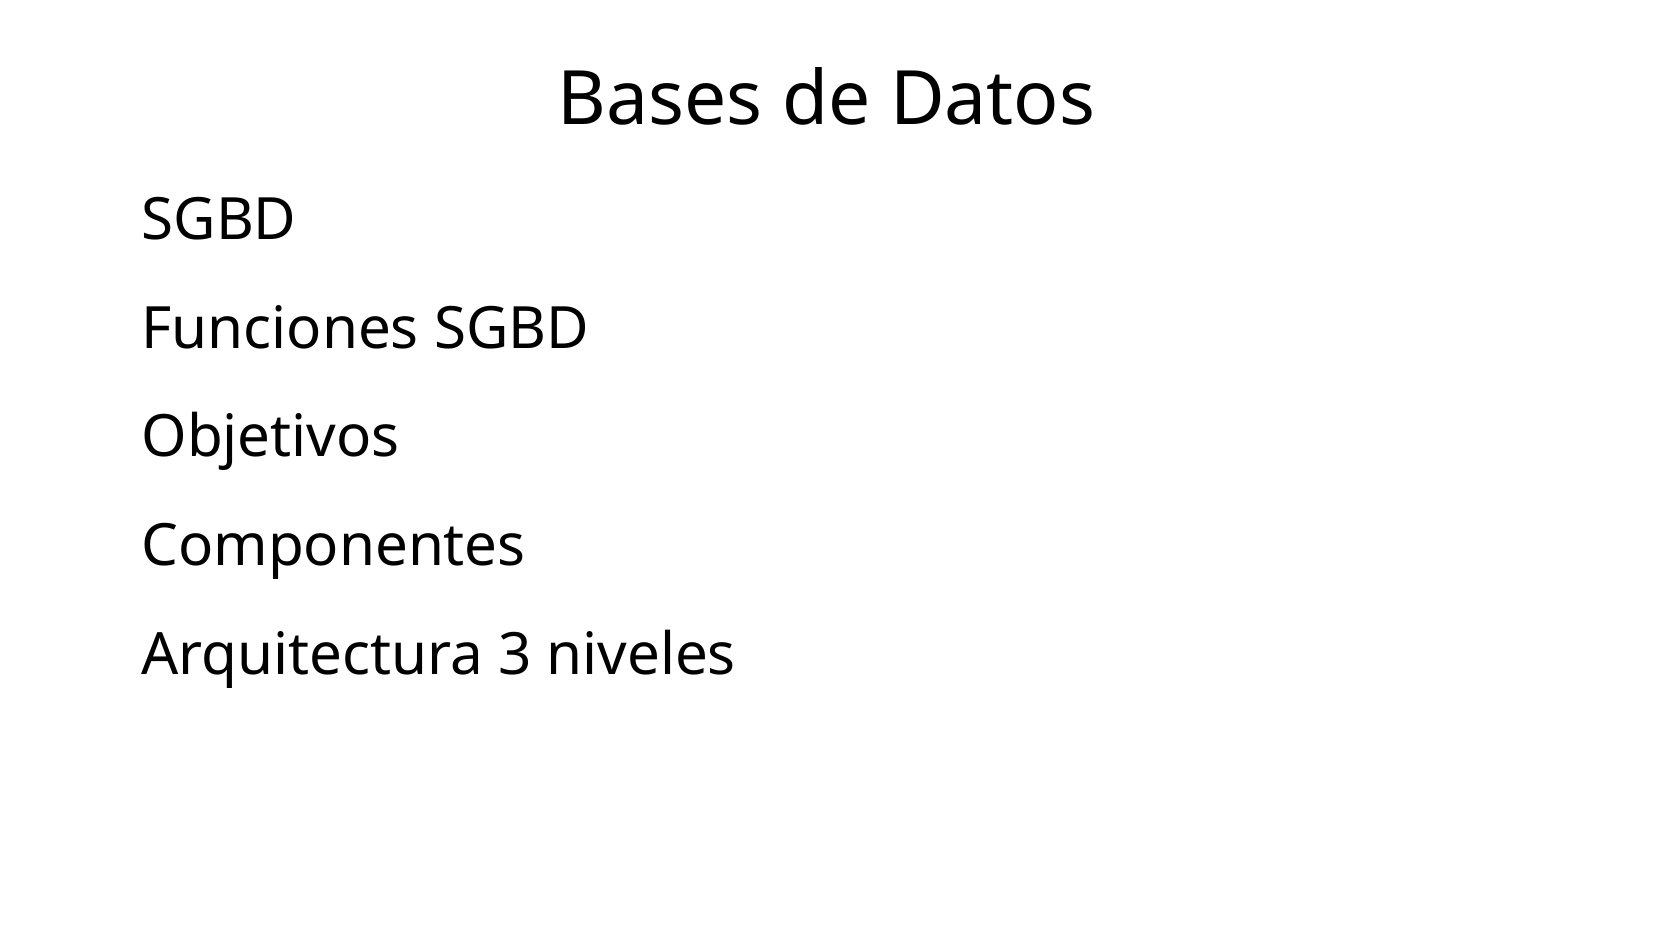

# Bases de Datos
SGBD
Funciones SGBD
Objetivos
Componentes
Arquitectura 3 niveles